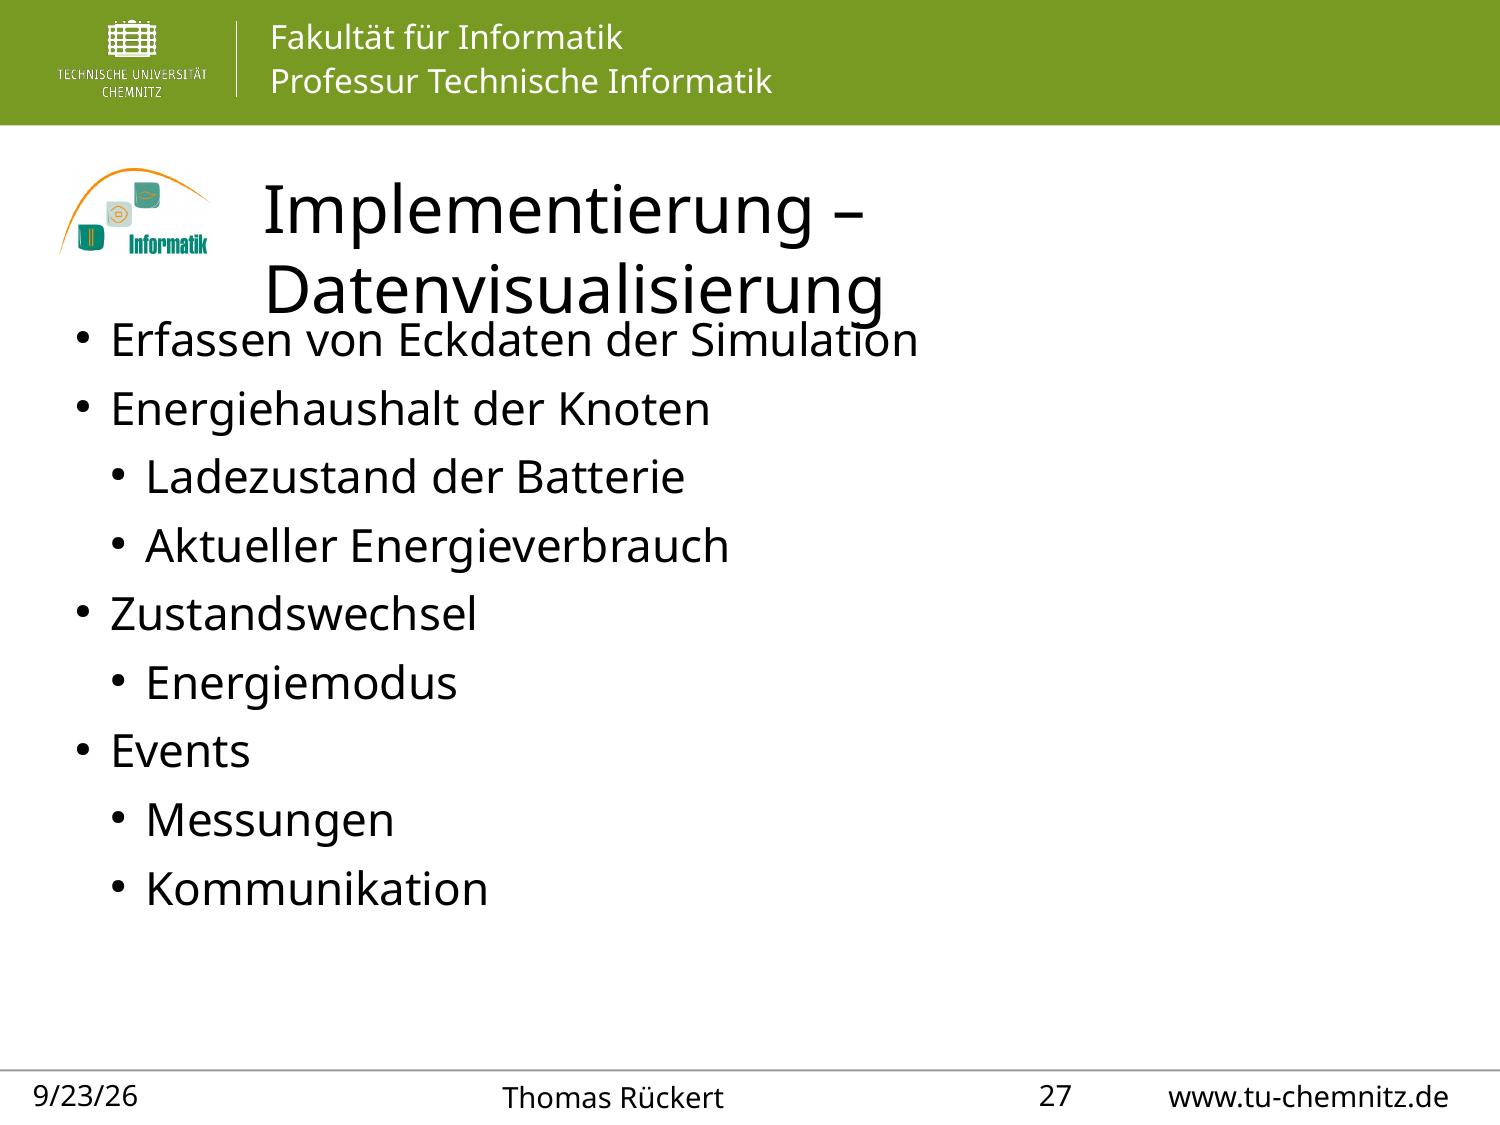

# Implementierung – Datenvisualisierung
Erfassen von Eckdaten der Simulation
Energiehaushalt der Knoten
Ladezustand der Batterie
Aktueller Energieverbrauch
Zustandswechsel
Energiemodus
Events
Messungen
Kommunikation
Thomas Rückert